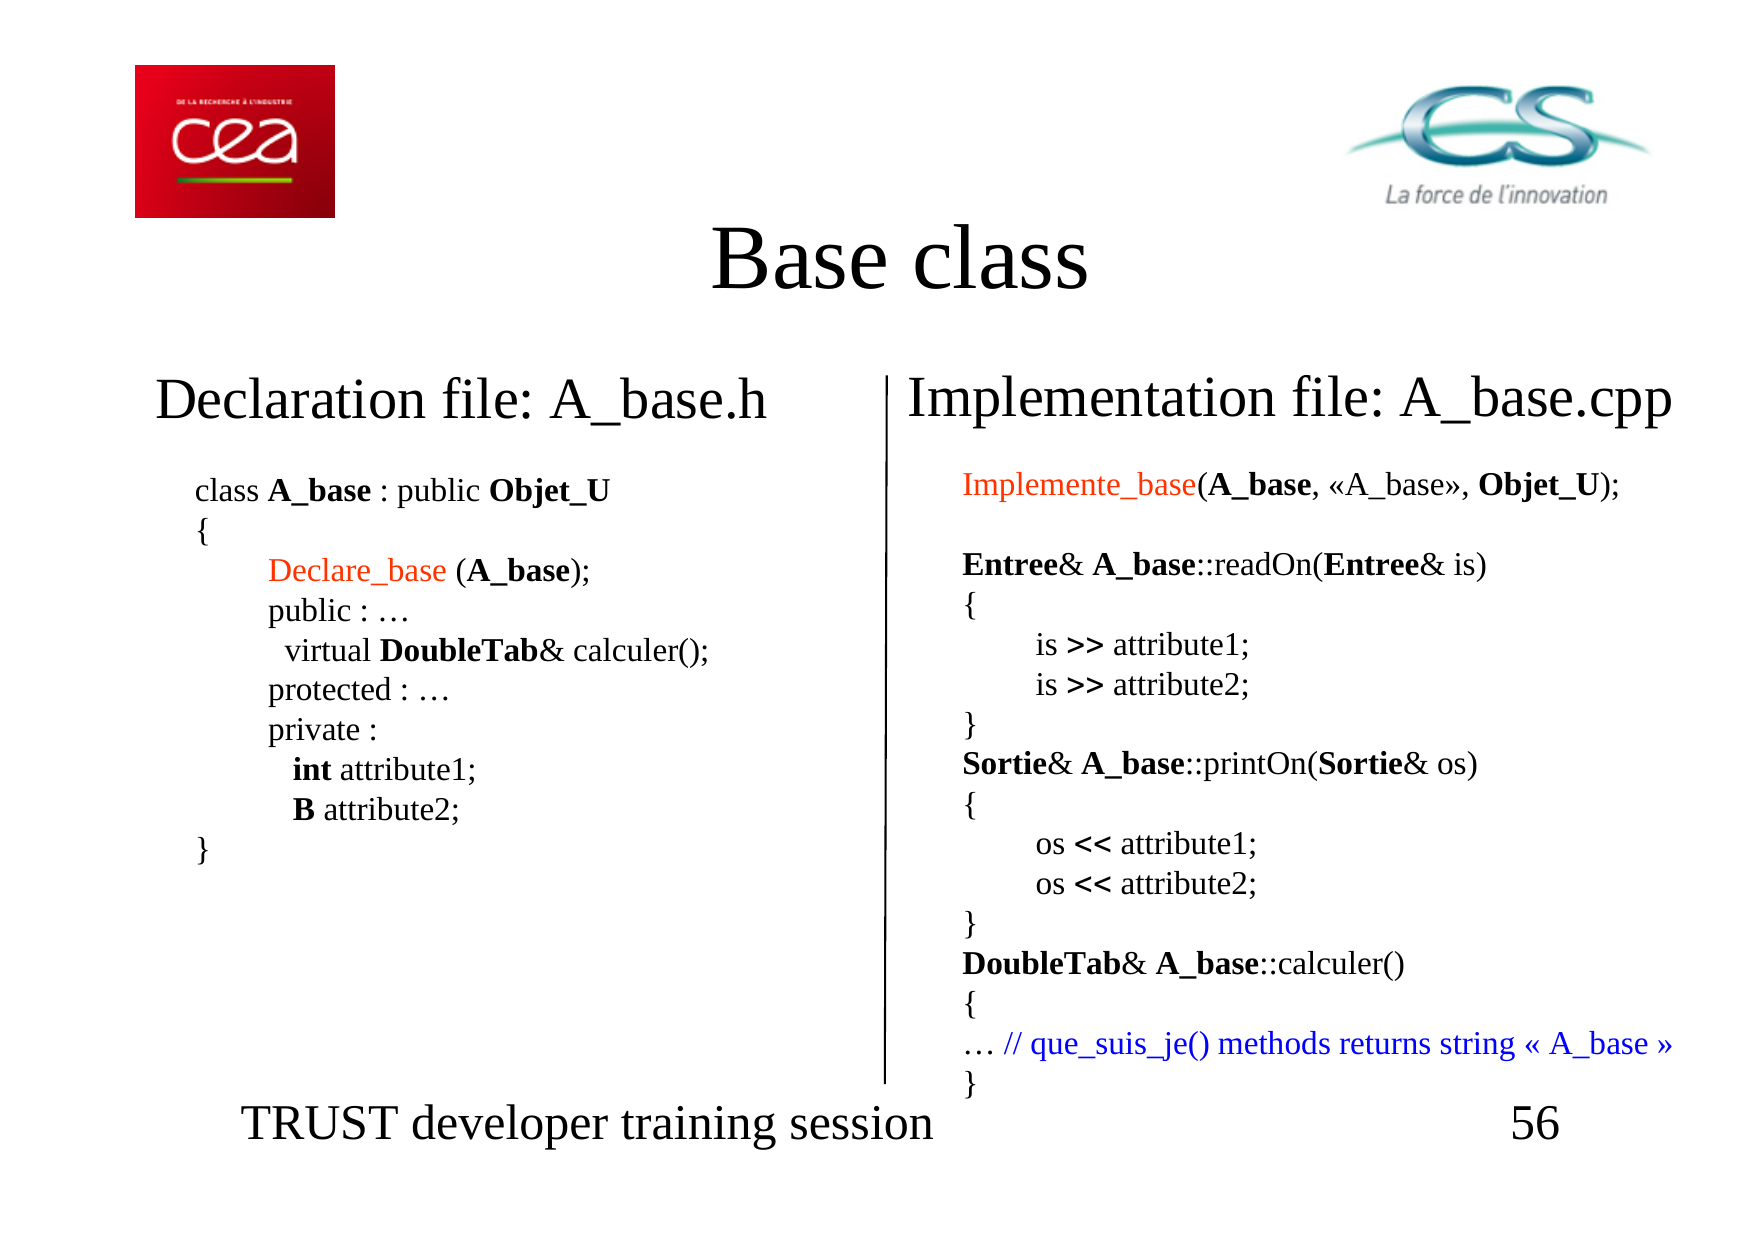

# Base class
Implementation file: A_base.cpp
Declaration file: A_base.h
Implemente_base(A_base, «A_base», Objet_U);
Entree& A_base::readOn(Entree& is)
{
	is  attribute1;
	is  attribute2;
}
Sortie& A_base::printOn(Sortie& os)
{
	os  attribute1;
	os  attribute2;
}
DoubleTab& A_base::calculer()
{
… // que_suis_je() methods returns string « A_base »
}
class A_base : public Objet_U
{
	Declare_base (A_base);
	public : …
	 virtual DoubleTab& calculer();
	protected : …
	private :
	 int attribute1;
	 B attribute2;
}
TRUST developer training session
56